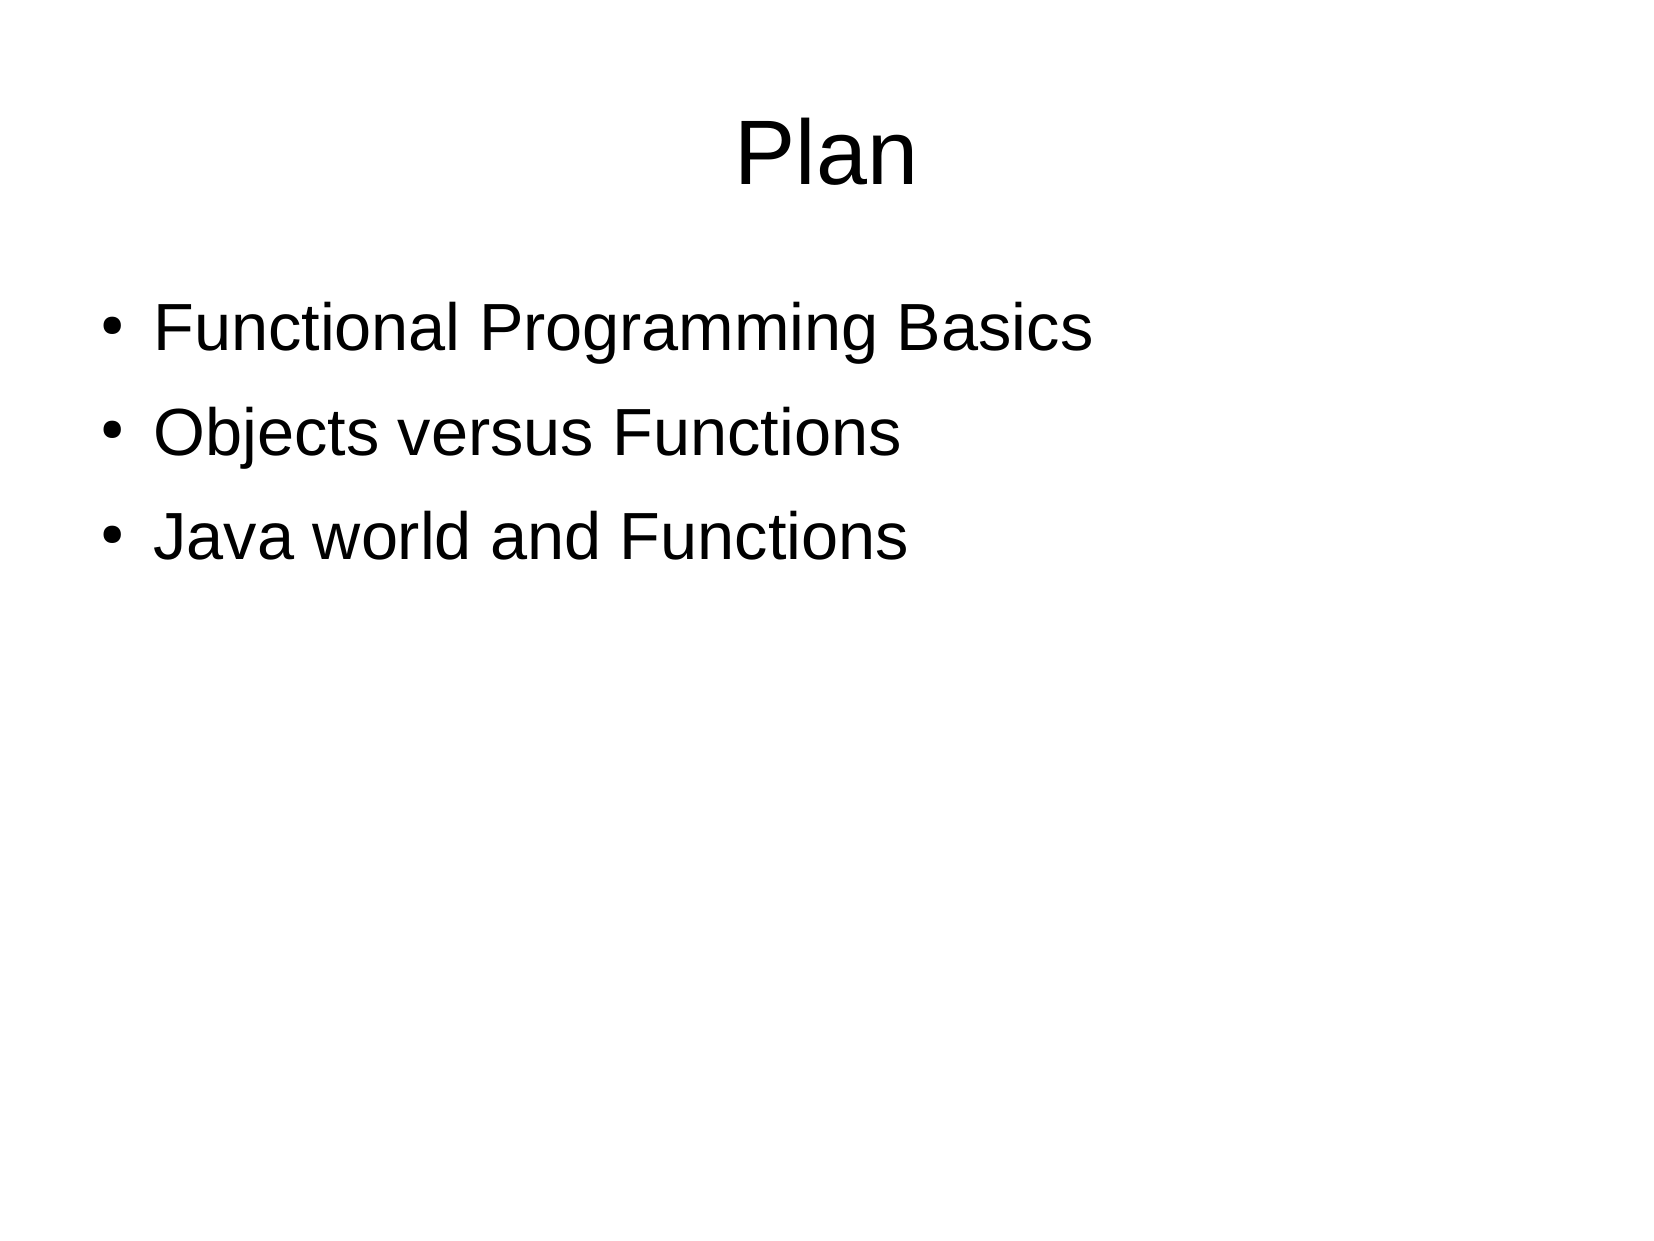

# Plan
Functional Programming Basics
Objects versus Functions
Java world and Functions